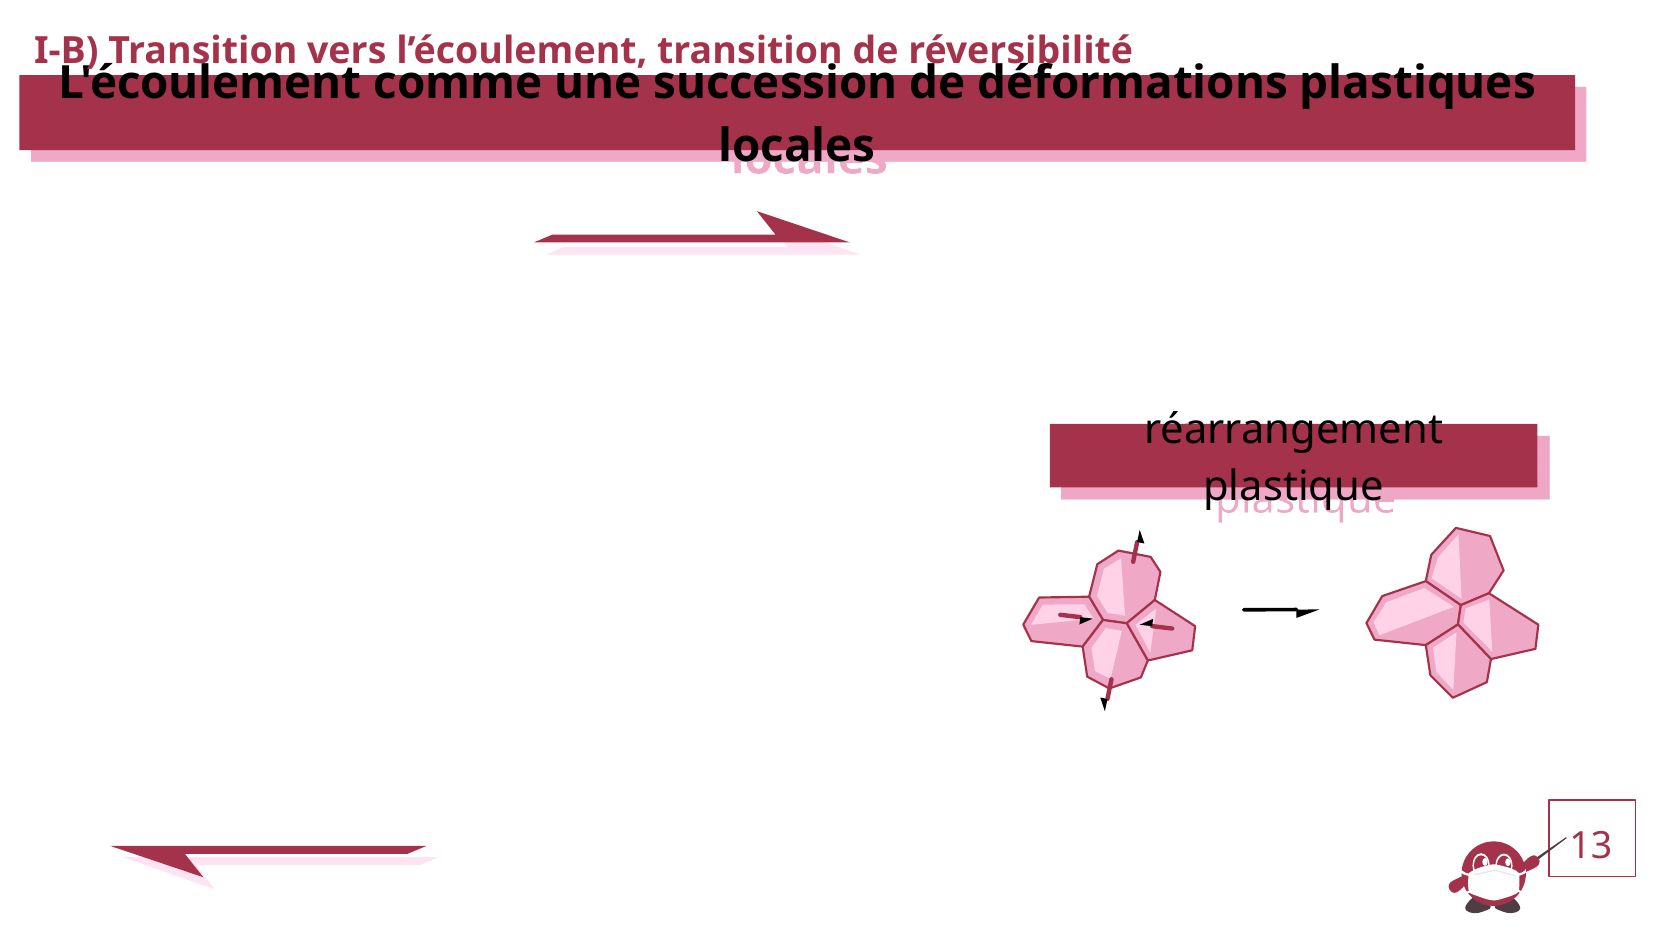

I-B) Transition vers l’écoulement, transition de réversibilité
L'écoulement comme une succession de déformations plastiques locales
réarrangement plastique